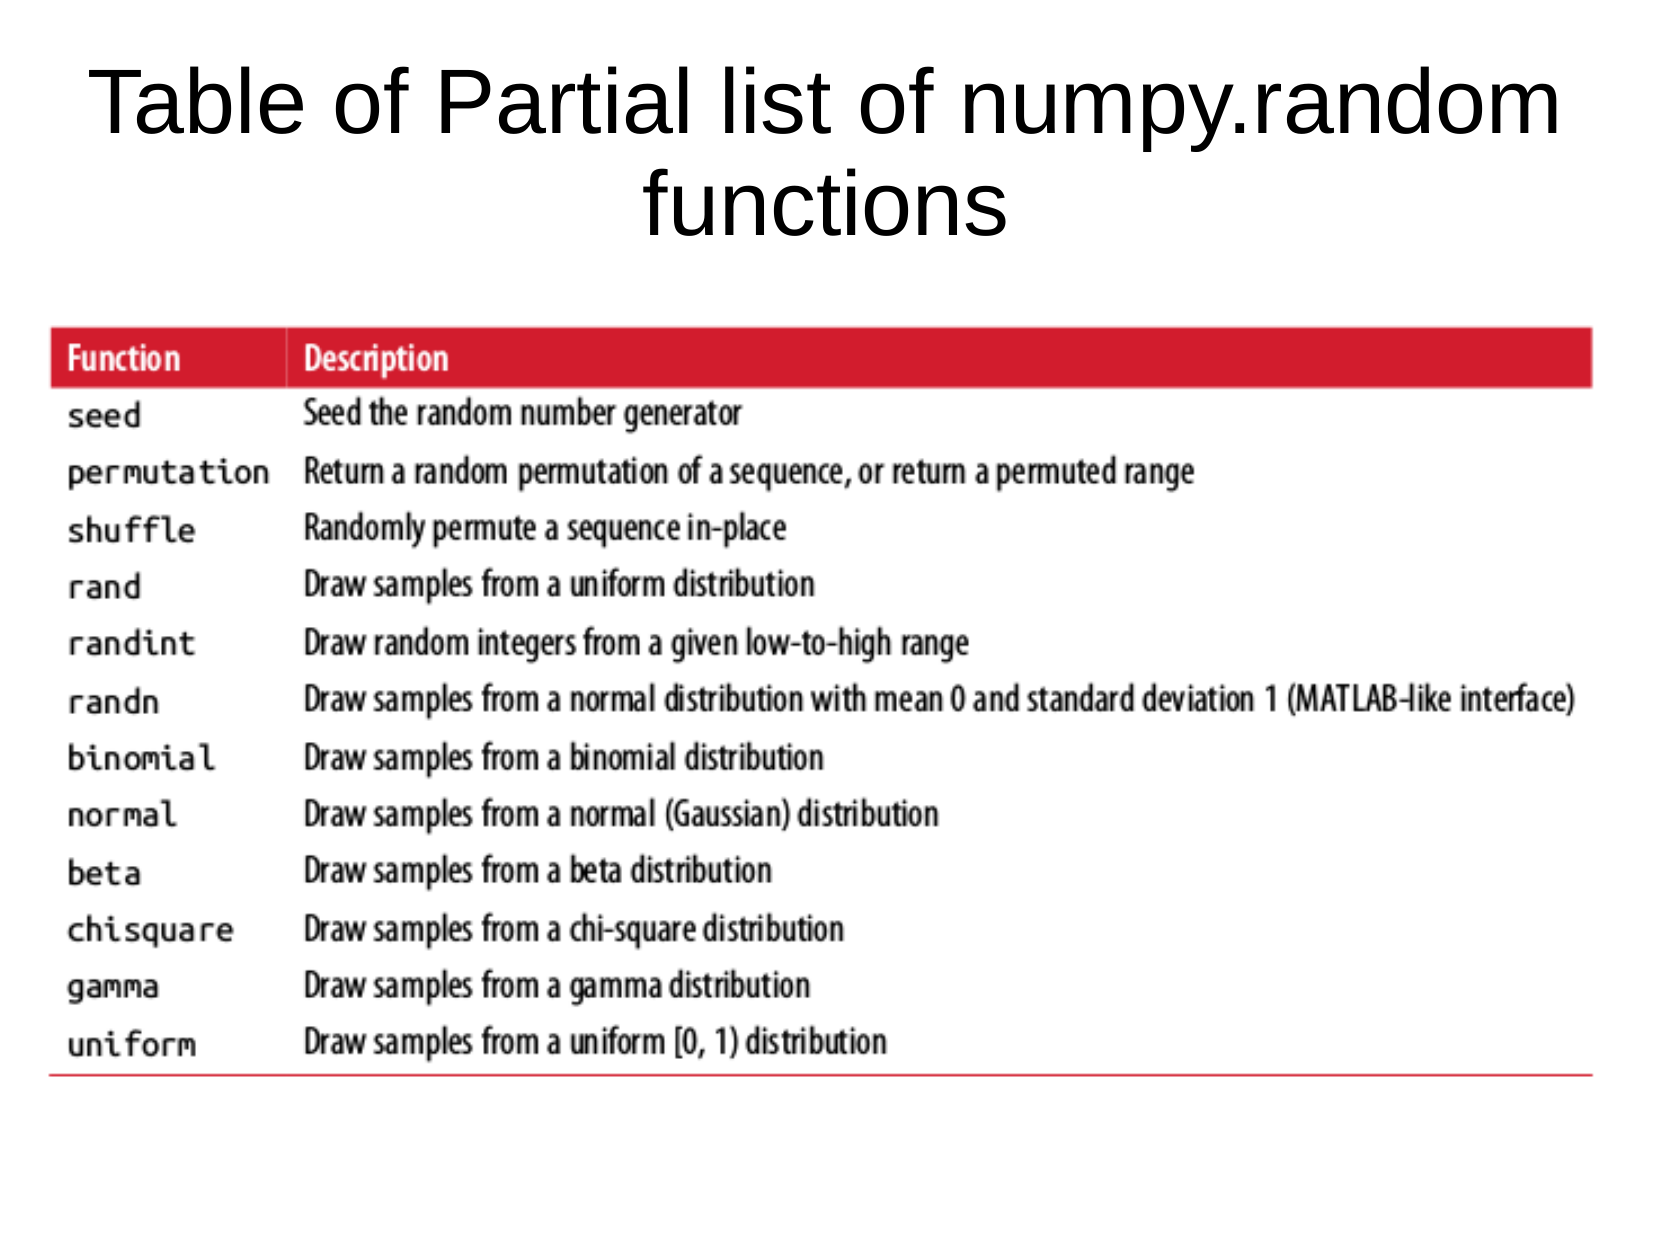

# Table of Partial list of numpy.random functions